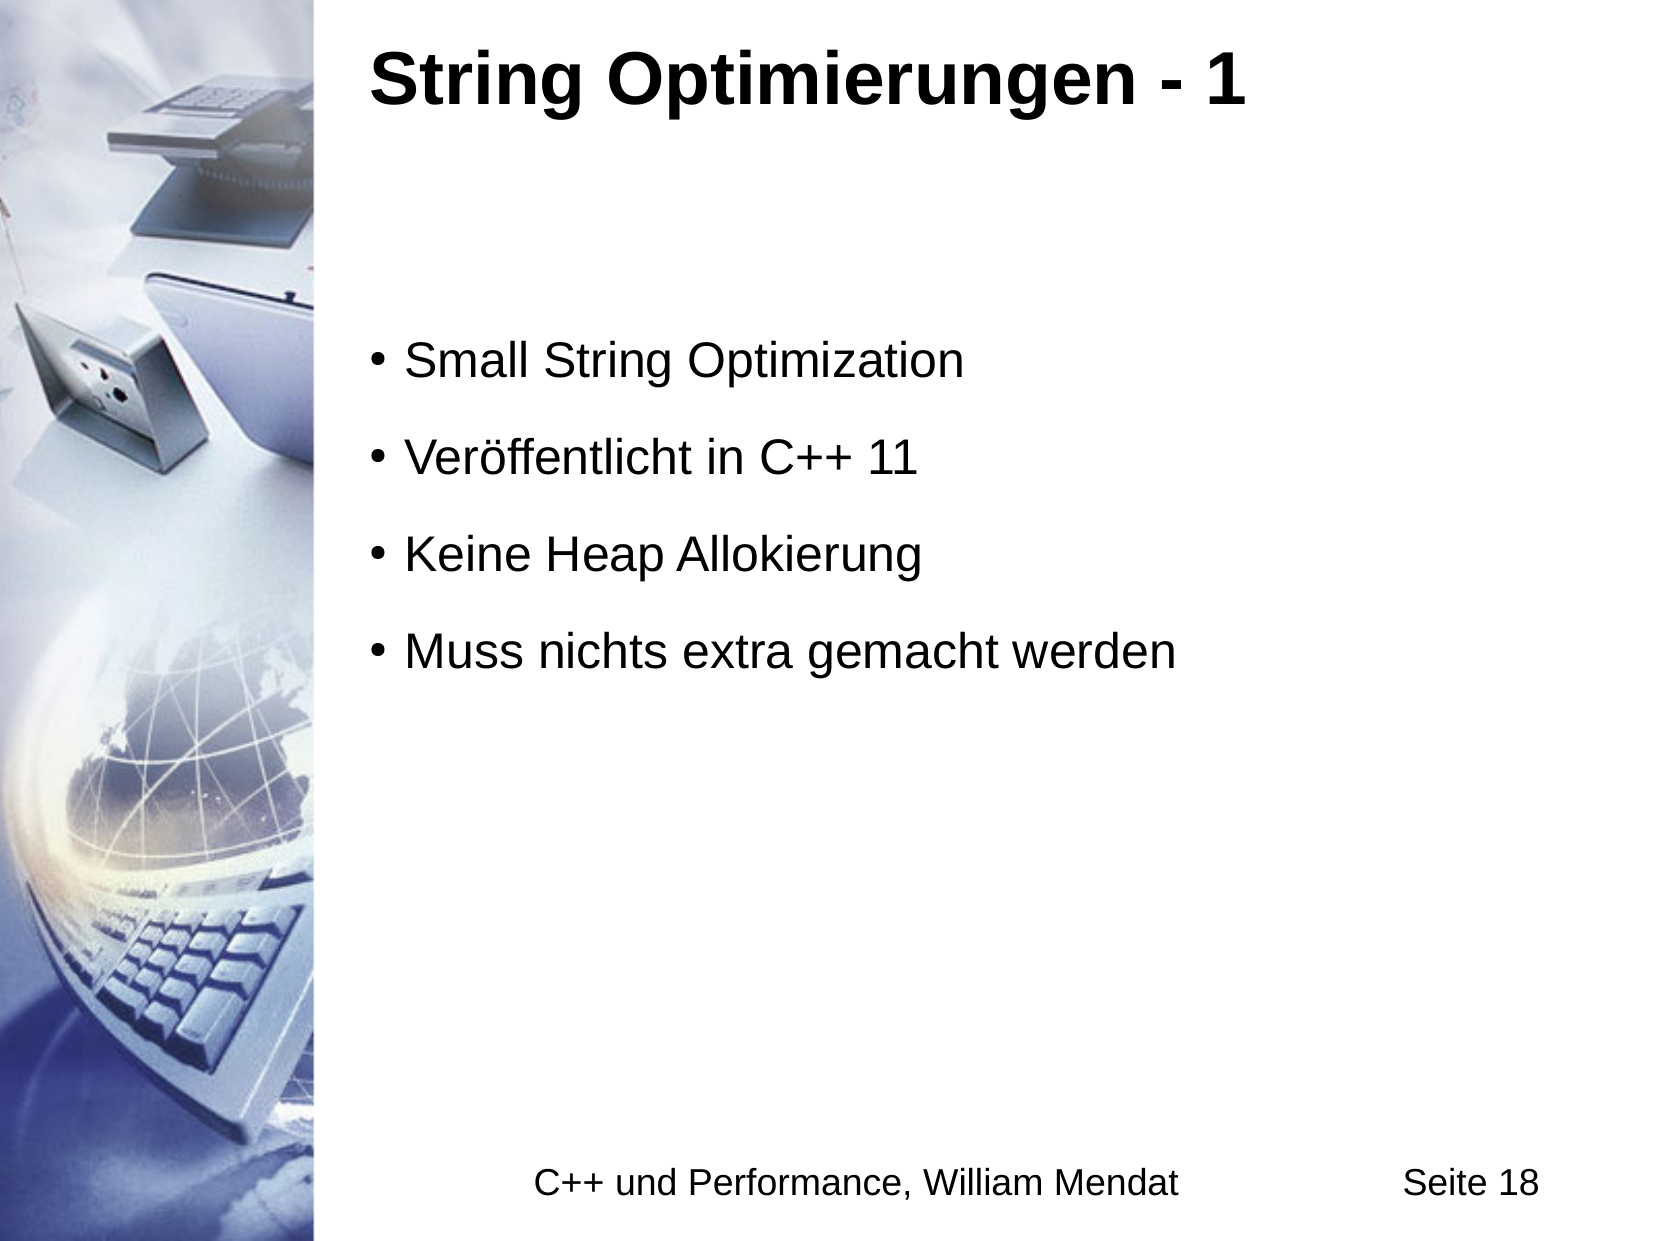

String Optimierungen - 1
Small String Optimization
Veröffentlicht in C++ 11
Keine Heap Allokierung
Muss nichts extra gemacht werden
C++ und Performance, William Mendat
Seite 18